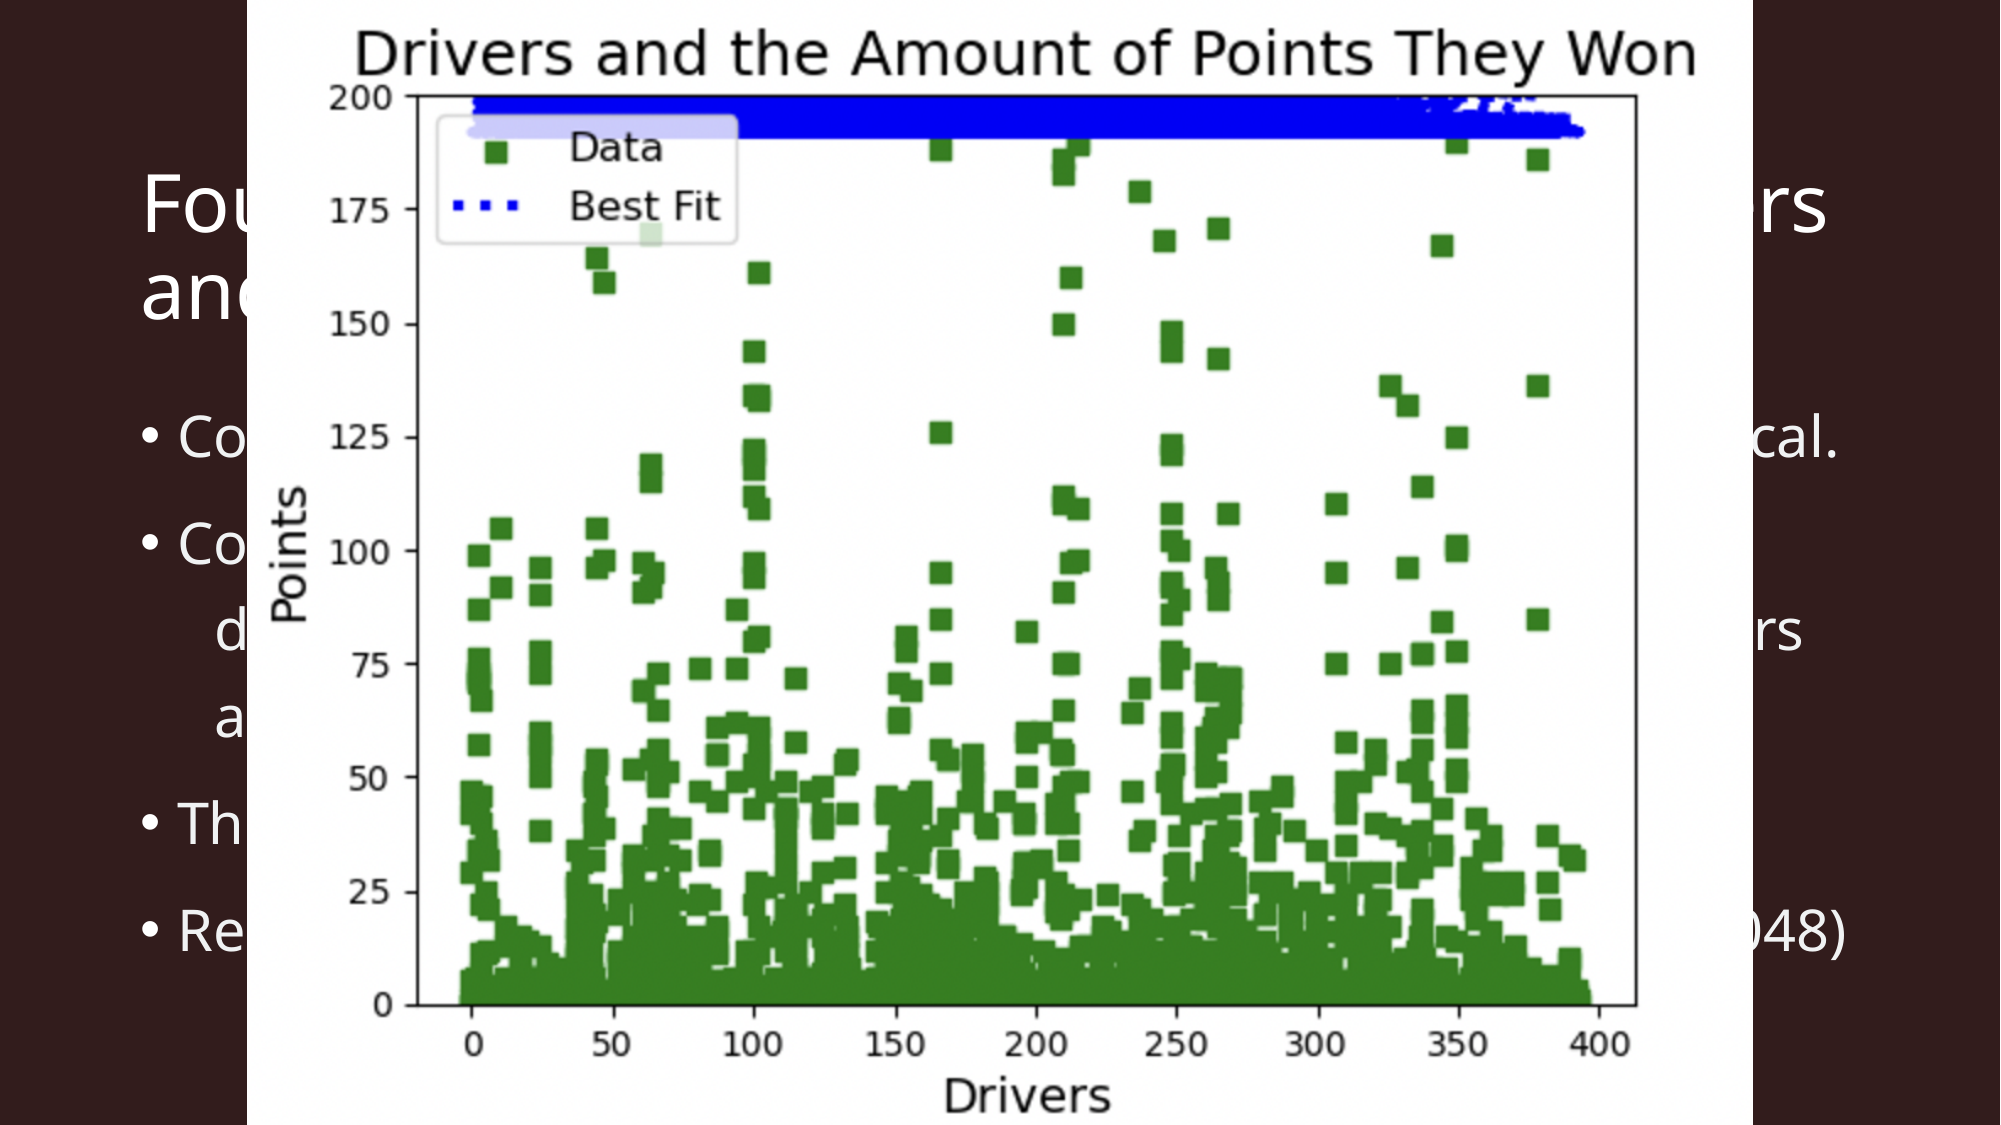

# Fourth Analysis: Correlation between Drivers and positions consistency in season?
Converted “Drivers” into list of codes to make data numerical.
Conducted Pearson’s and Spearman’s Correlation test to determine if there was any correlation between the drivers and their total seasons points.
Then, visualized data (this didn’t end well)
Results: No correlation (Spearmans = -0.025, Pearson's=0.048)